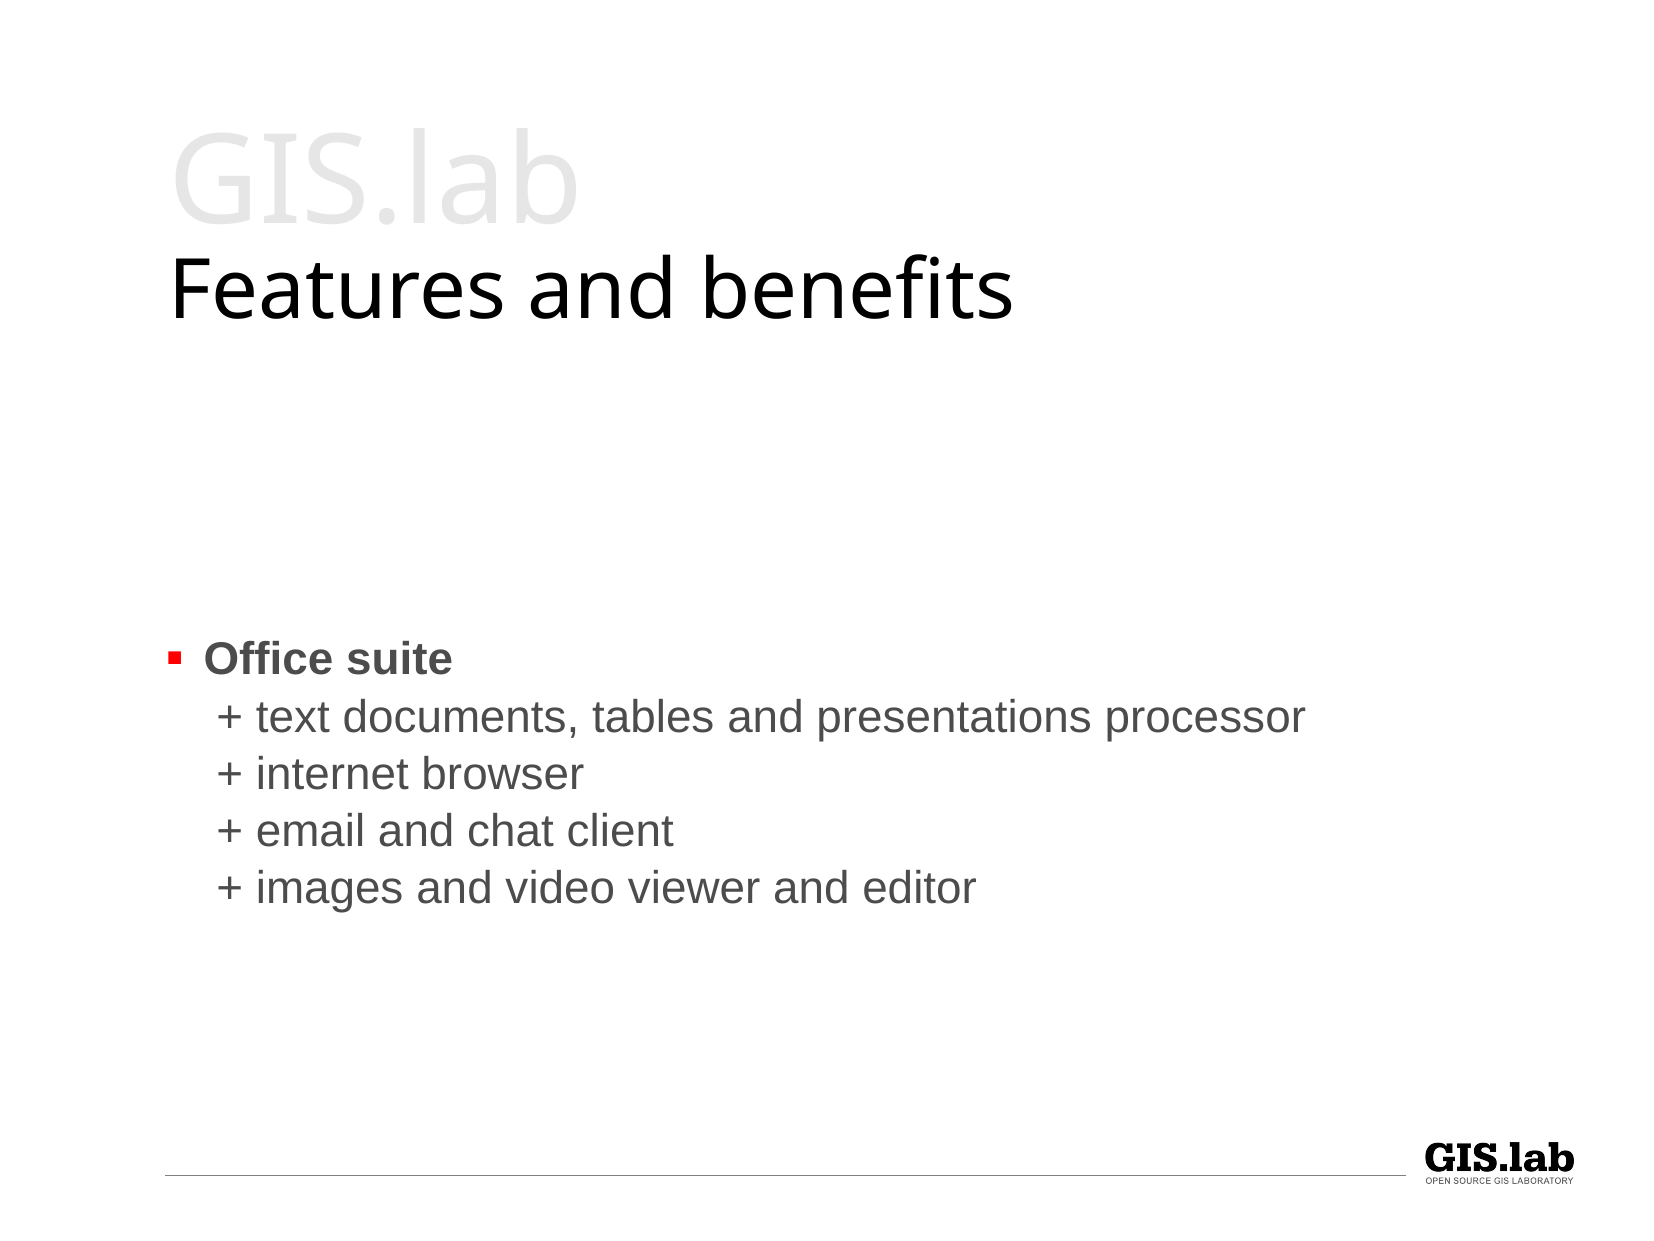

GIS.lab
Features and benefits
Office suite
 + text documents, tables and presentations processor
 + internet browser
 + email and chat client
 + images and video viewer and editor